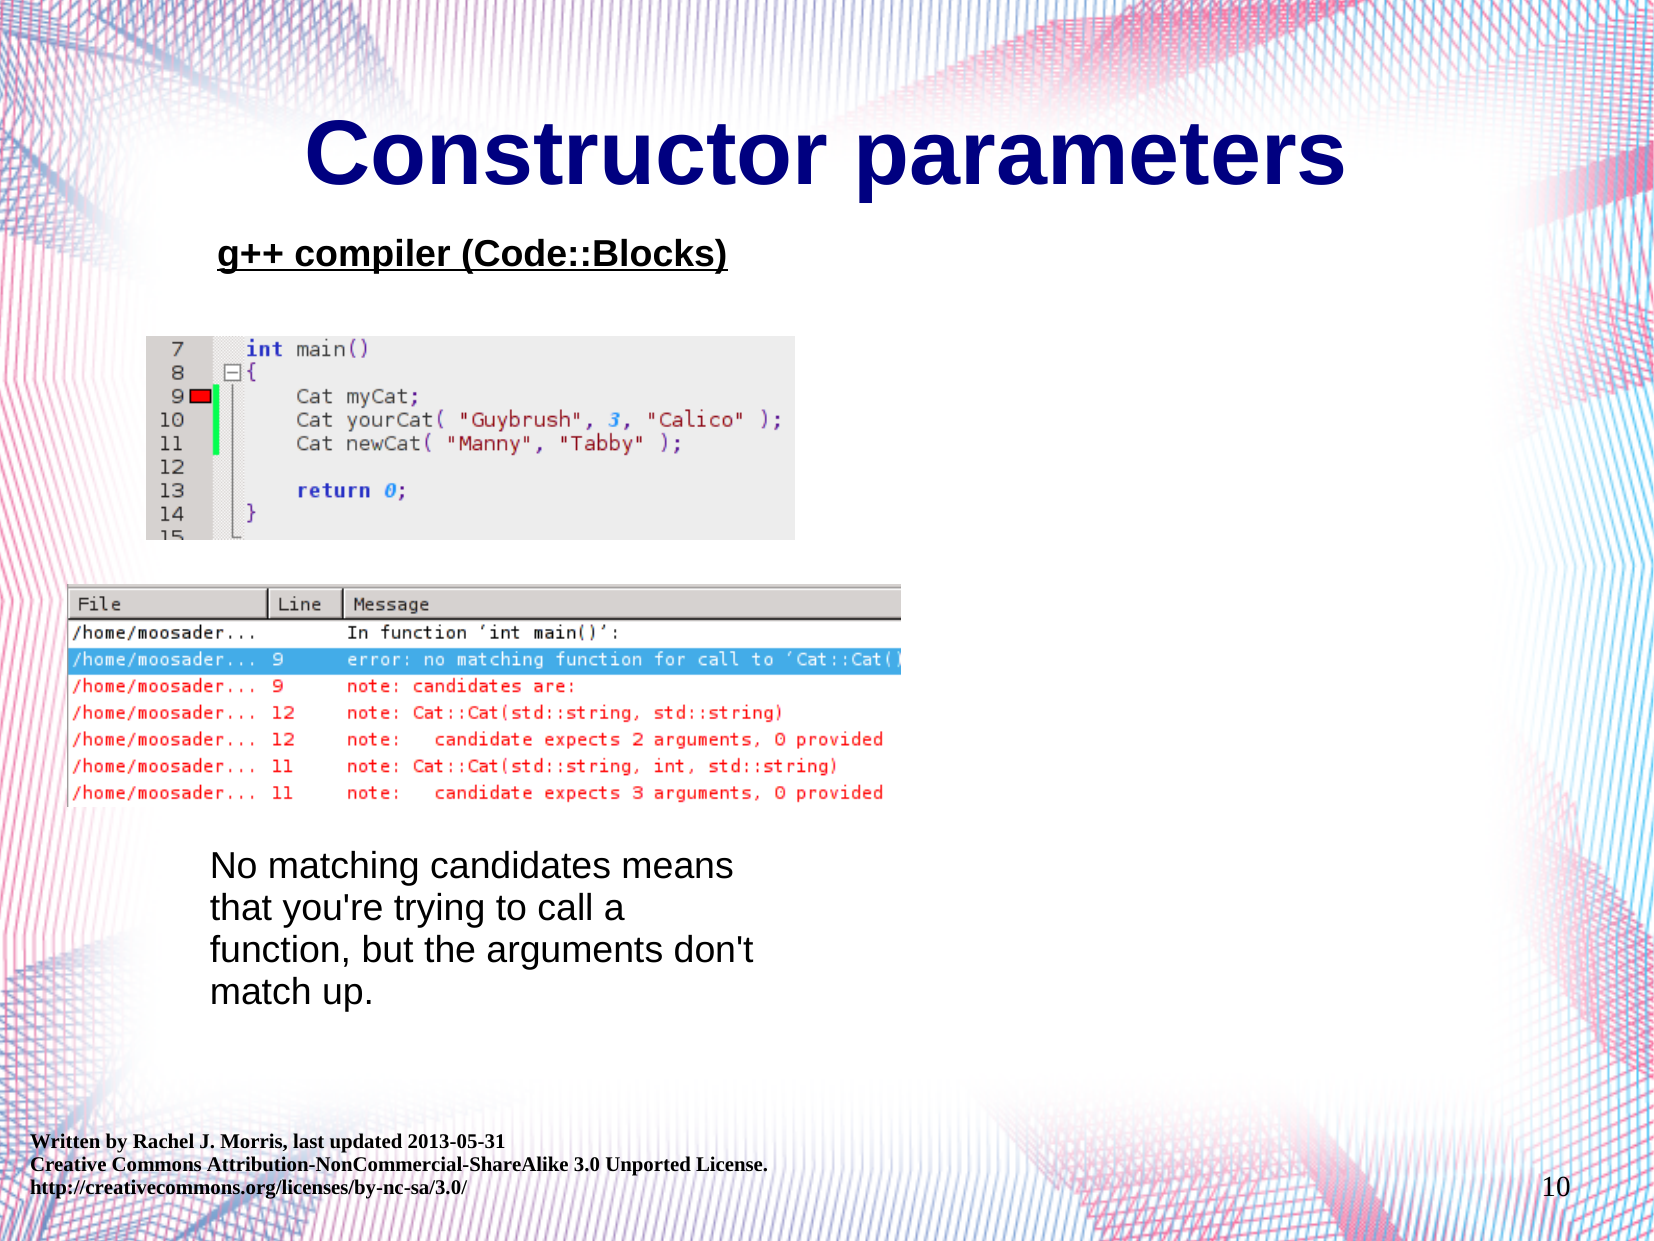

# Constructor parameters
g++ compiler (Code::Blocks)
No matching candidates means that you're trying to call a function, but the arguments don't match up.
10